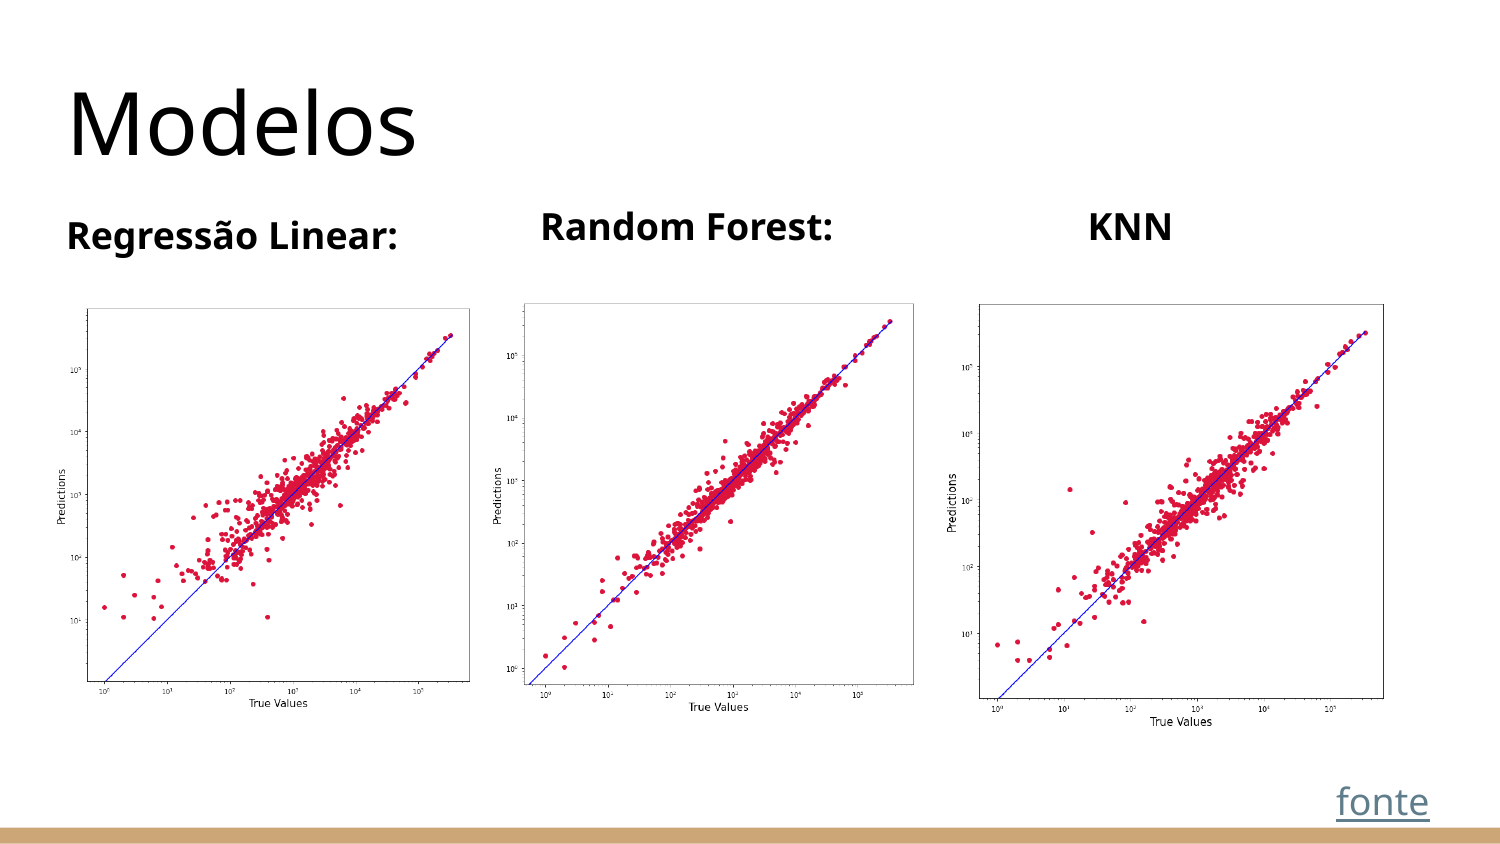

# Modelos
Random Forest:
 KNN
Regressão Linear:
fonte